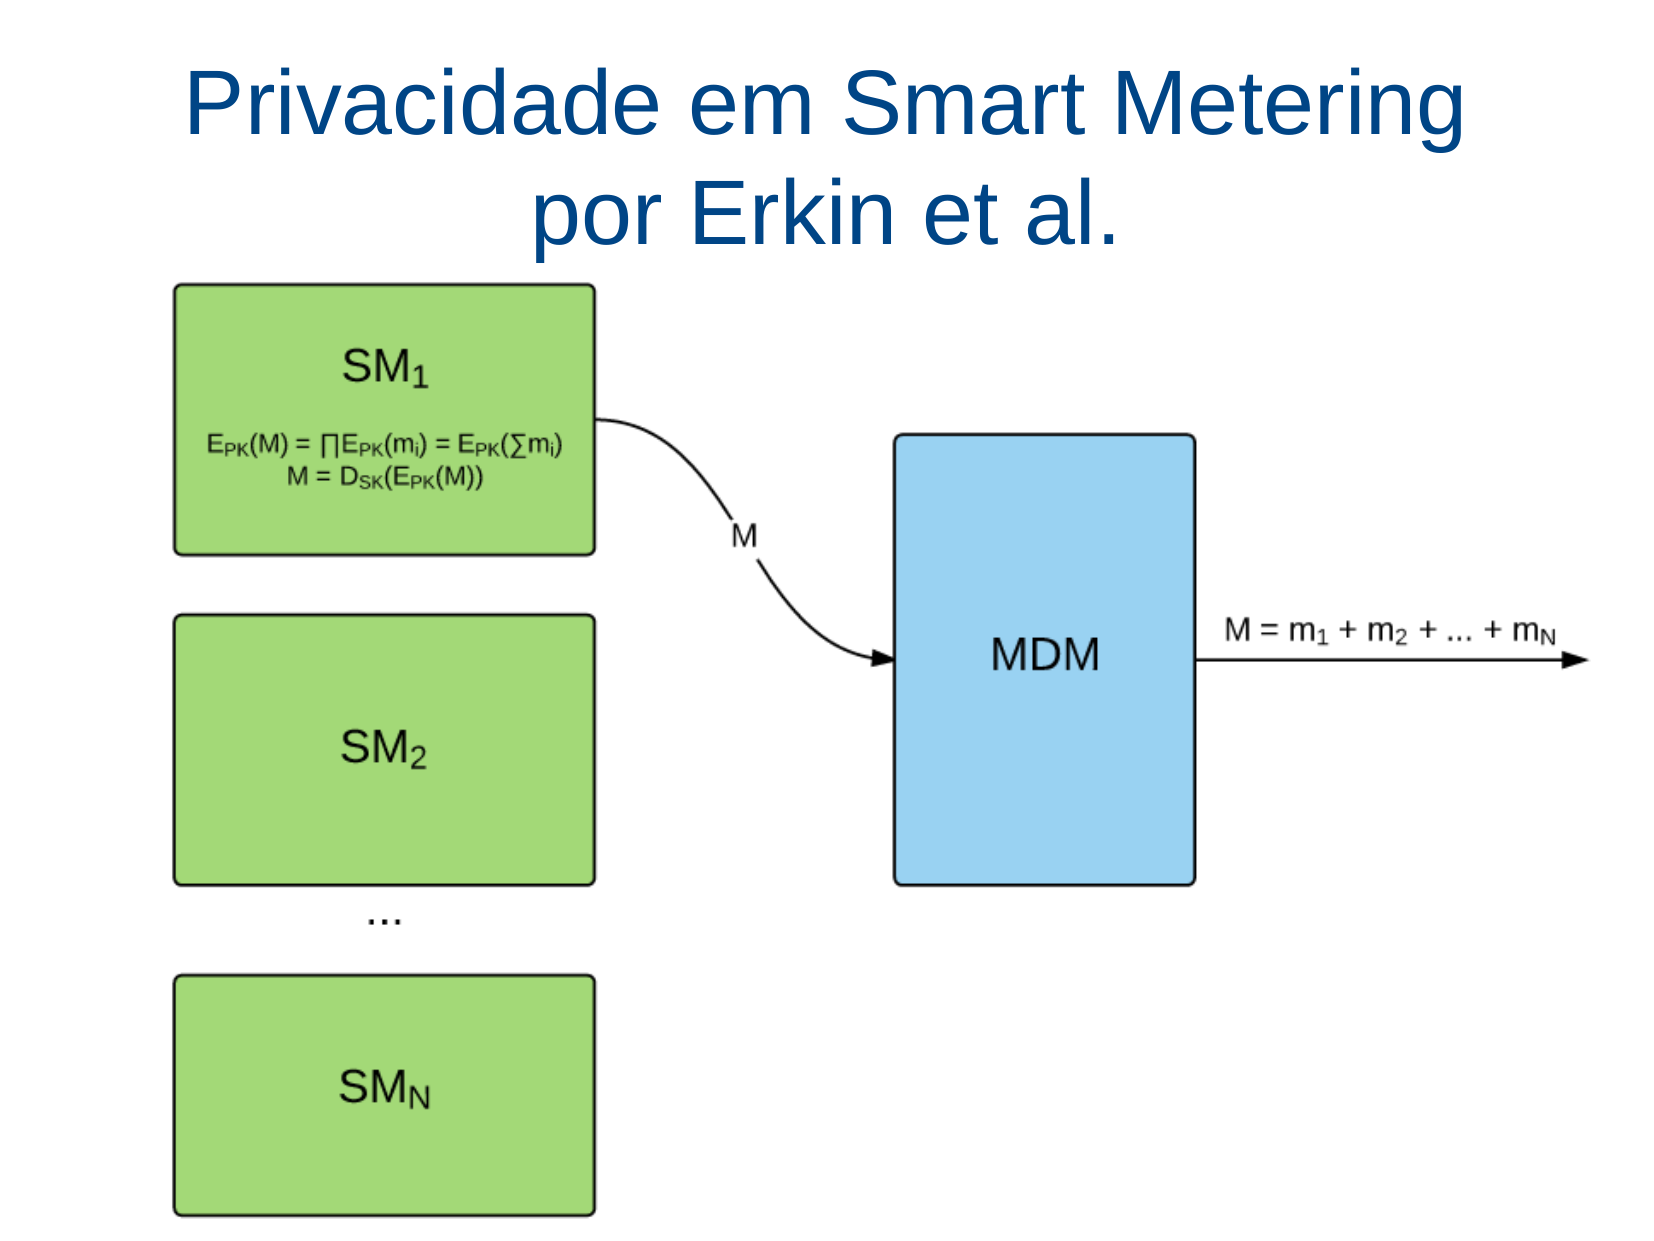

# Privacidade em Smart Metering por Erkin et al.